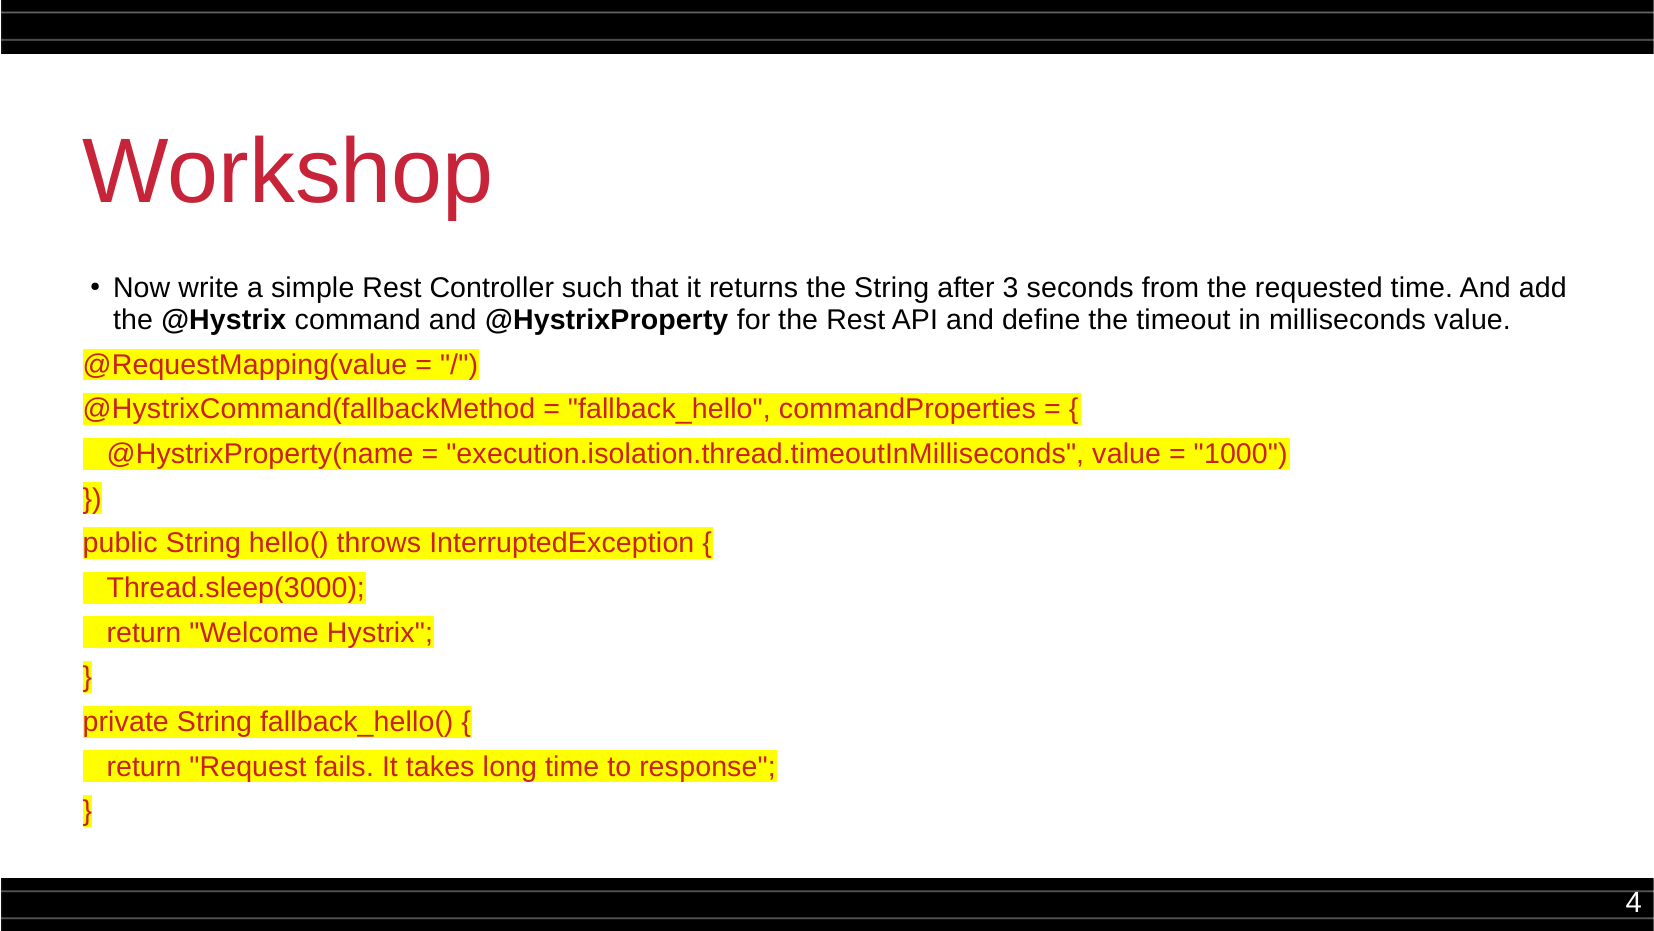

# Workshop
Now write a simple Rest Controller such that it returns the String after 3 seconds from the requested time. And add the @Hystrix command and @HystrixProperty for the Rest API and define the timeout in milliseconds value.
@RequestMapping(value = "/")
@HystrixCommand(fallbackMethod = "fallback_hello", commandProperties = {
 @HystrixProperty(name = "execution.isolation.thread.timeoutInMilliseconds", value = "1000")
})
public String hello() throws InterruptedException {
 Thread.sleep(3000);
 return "Welcome Hystrix";
}
private String fallback_hello() {
 return "Request fails. It takes long time to response";
}